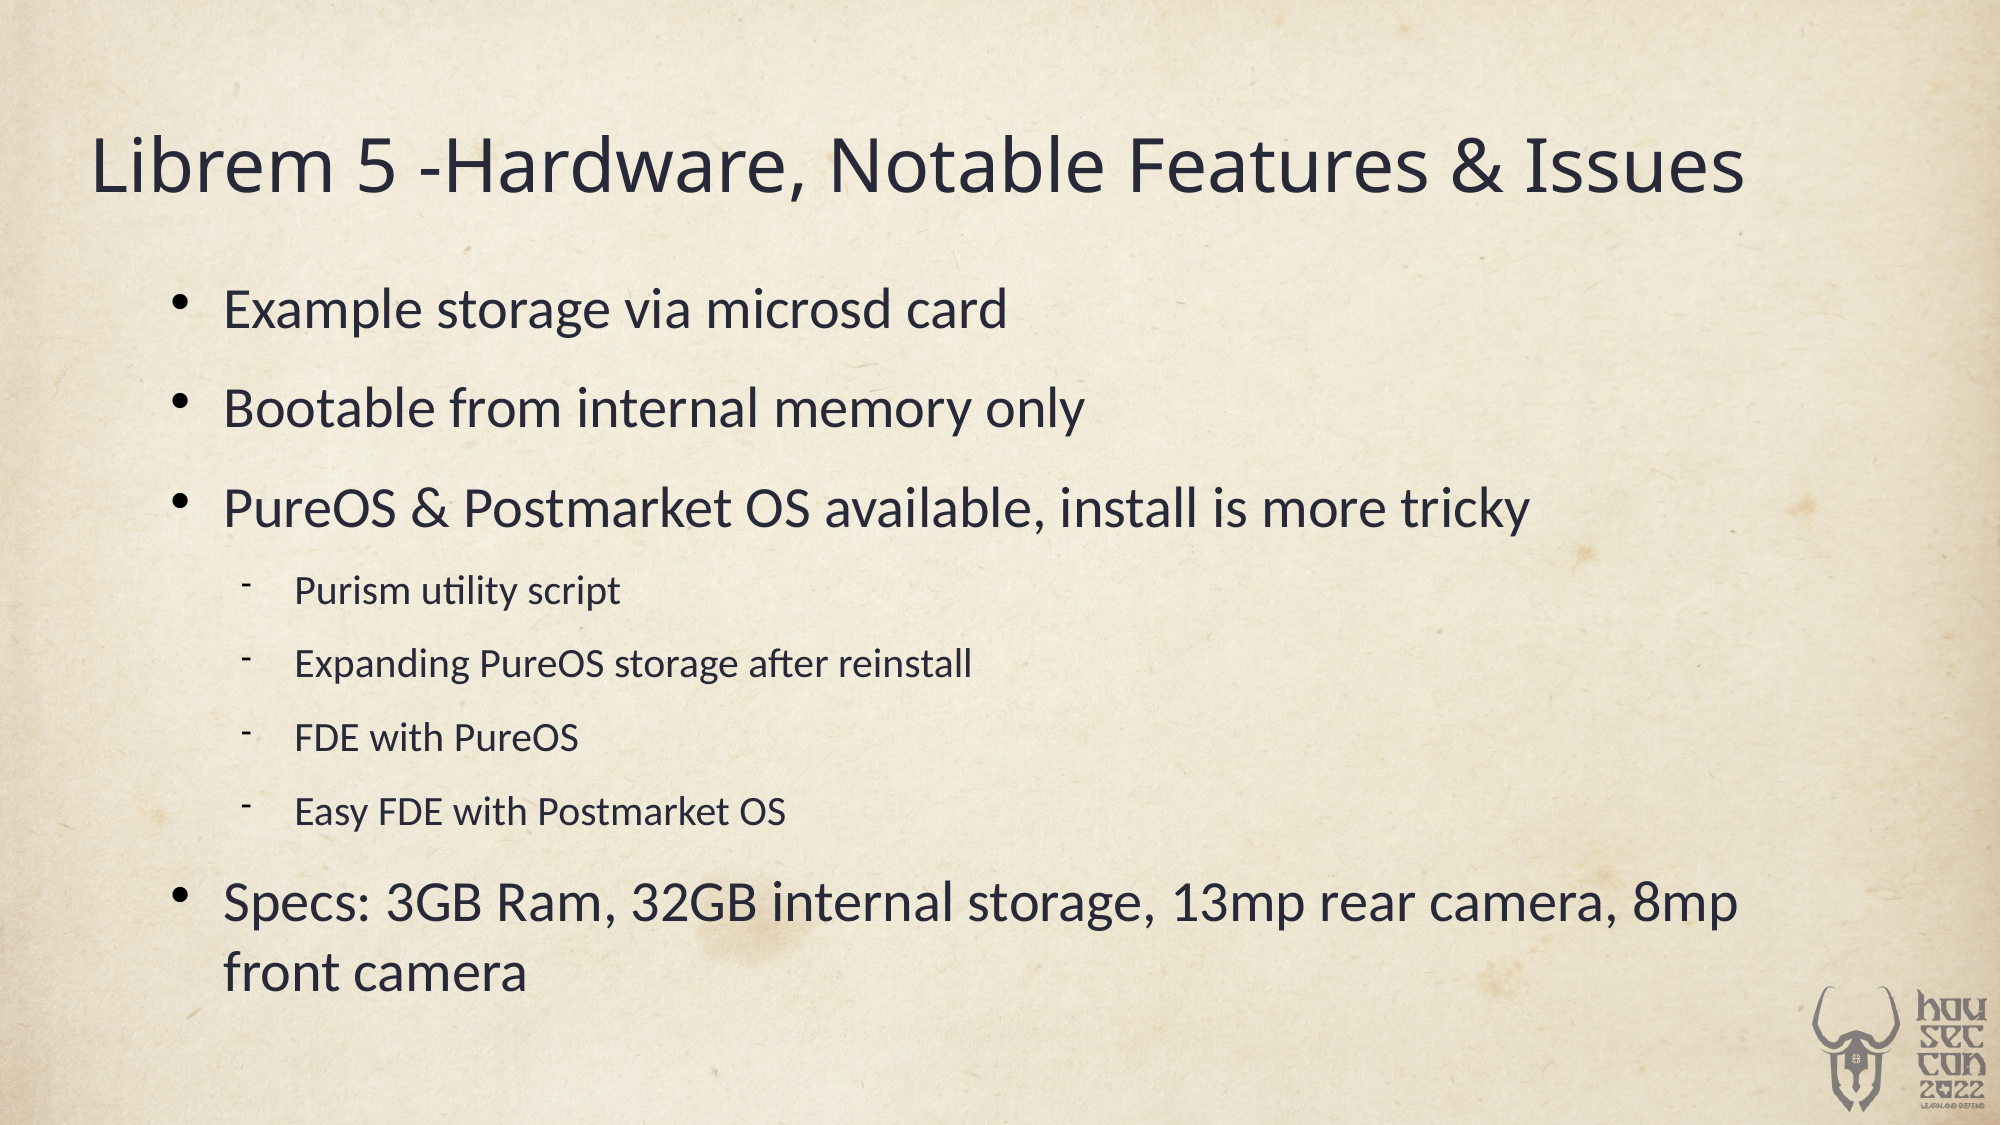

Librem 5 -Hardware, Notable Features & Issues
Example storage via microsd card
Bootable from internal memory only
PureOS & Postmarket OS available, install is more tricky
Purism utility script
Expanding PureOS storage after reinstall
FDE with PureOS
Easy FDE with Postmarket OS
Specs: 3GB Ram, 32GB internal storage, 13mp rear camera, 8mp front camera